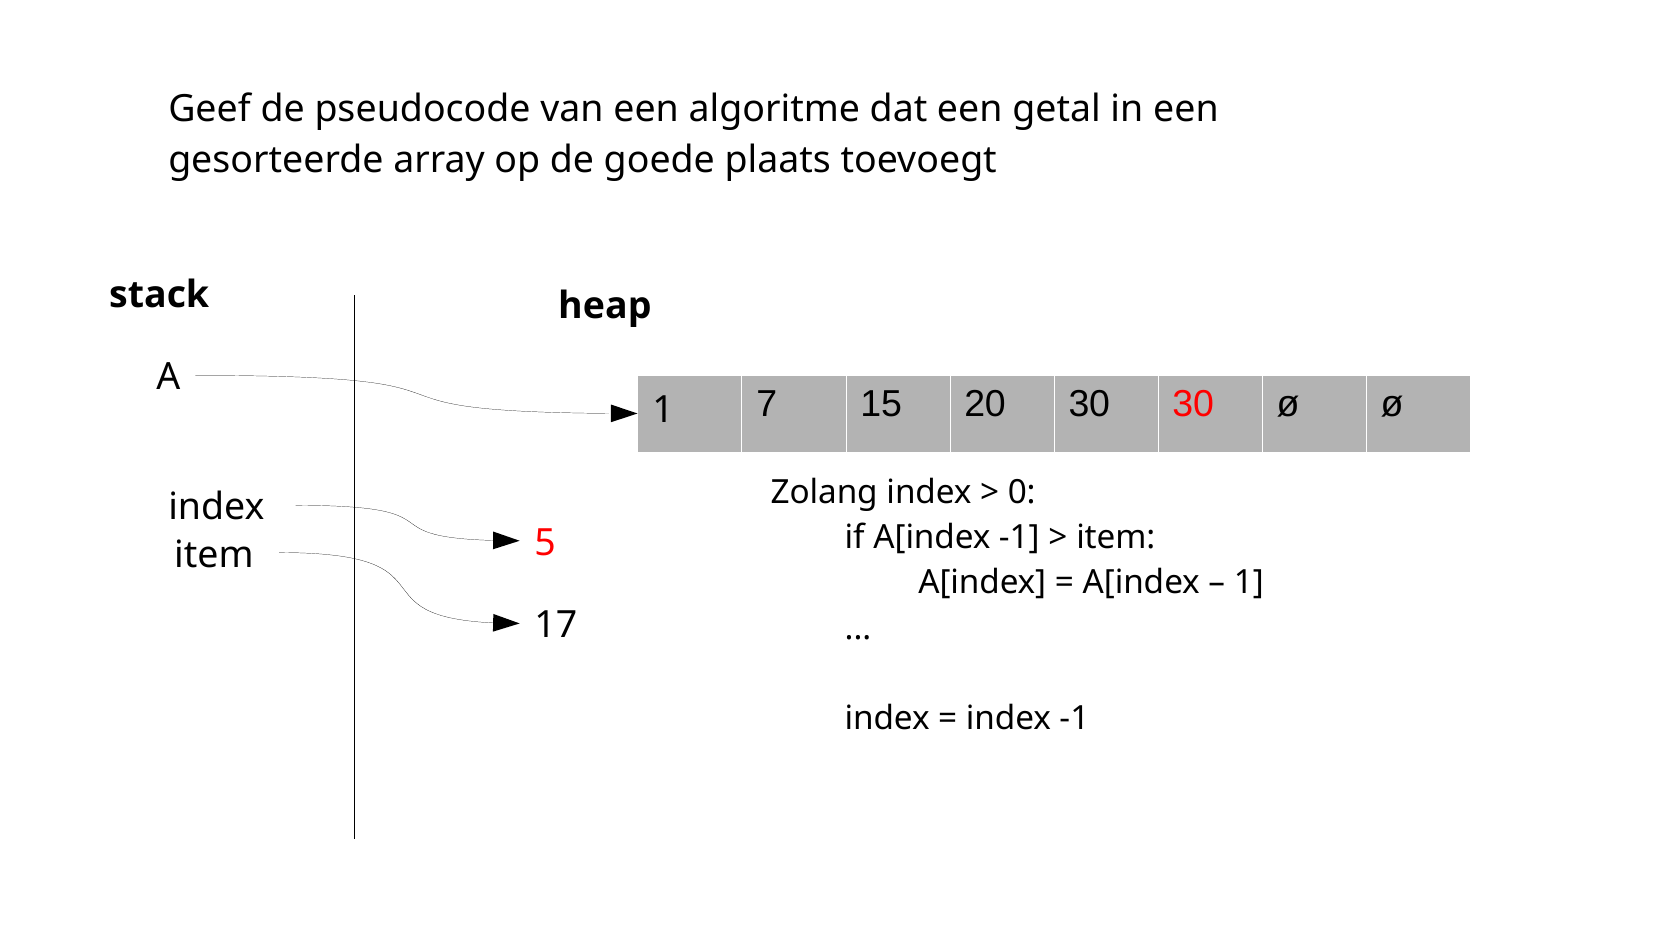

Geef de pseudocode van een algoritme dat een getal in een gesorteerde array op de goede plaats toevoegt
stack
heap
A
| 1 | 7 | 15 | 20 | 30 | 30 | ø | ø |
| --- | --- | --- | --- | --- | --- | --- | --- |
Zolang index > 0:
	if A[index -1] > item:
		A[index] = A[index – 1]
	...
	index = index -1
index
5
item
17